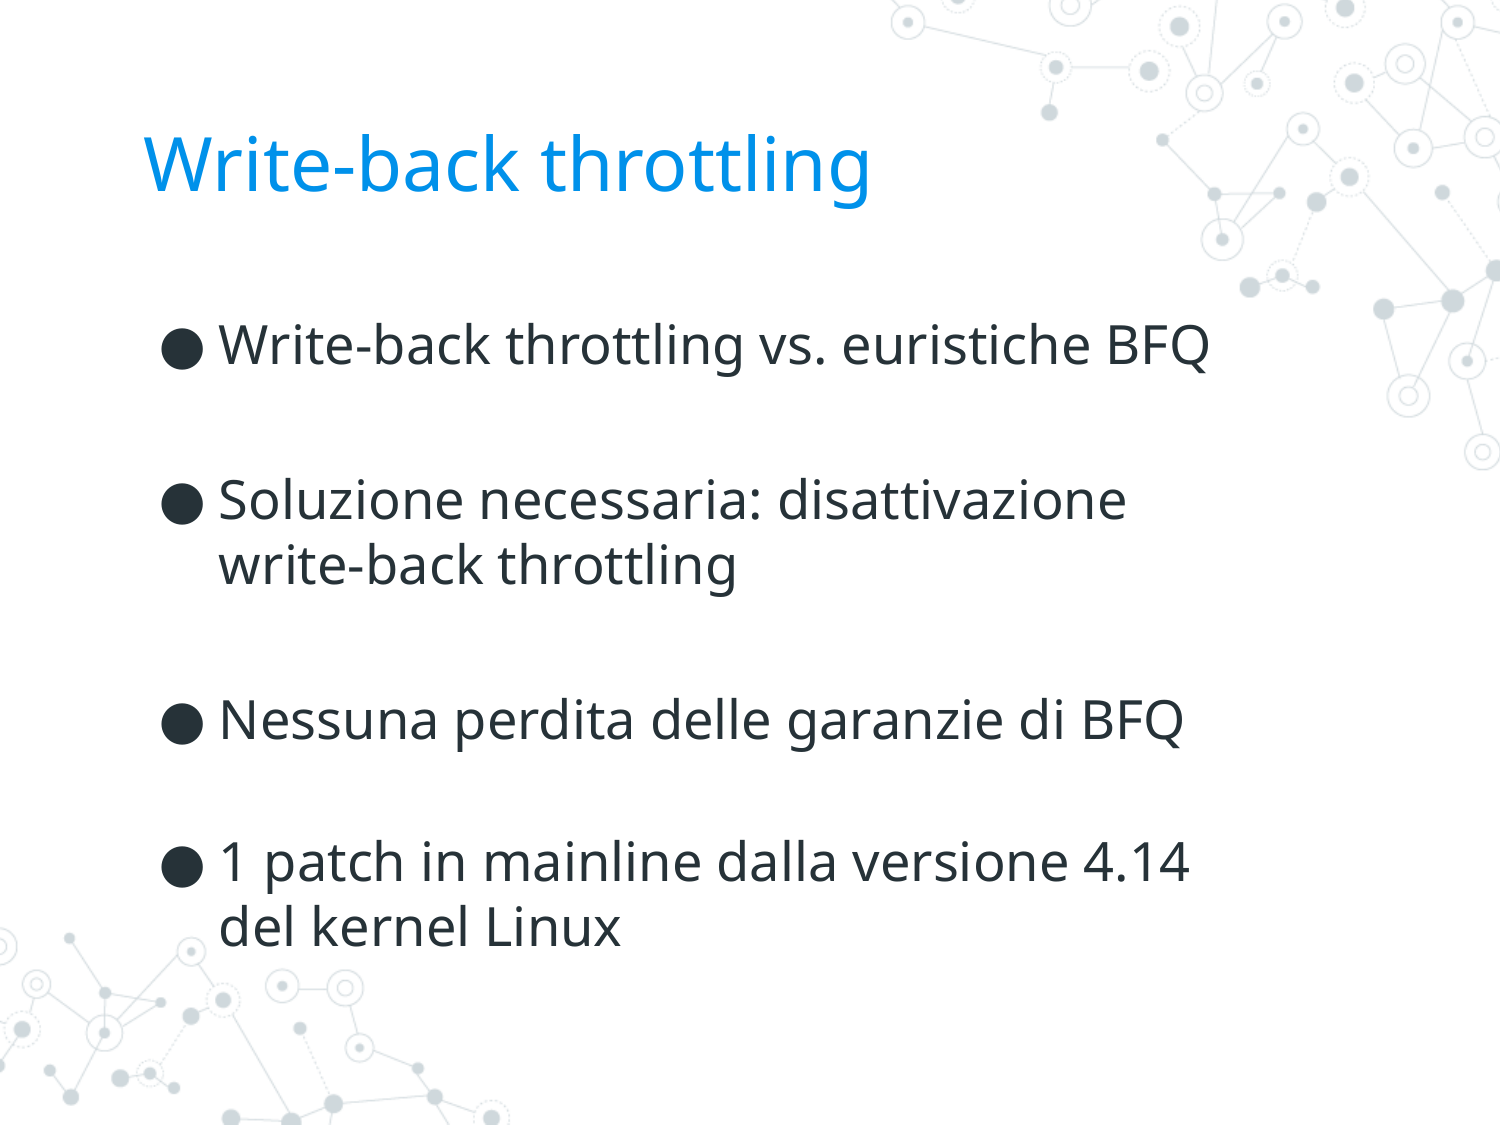

# Write-back throttling
Write-back throttling vs. euristiche BFQ
Soluzione necessaria: disattivazione write-back throttling
Nessuna perdita delle garanzie di BFQ
1 patch in mainline dalla versione 4.14 del kernel Linux